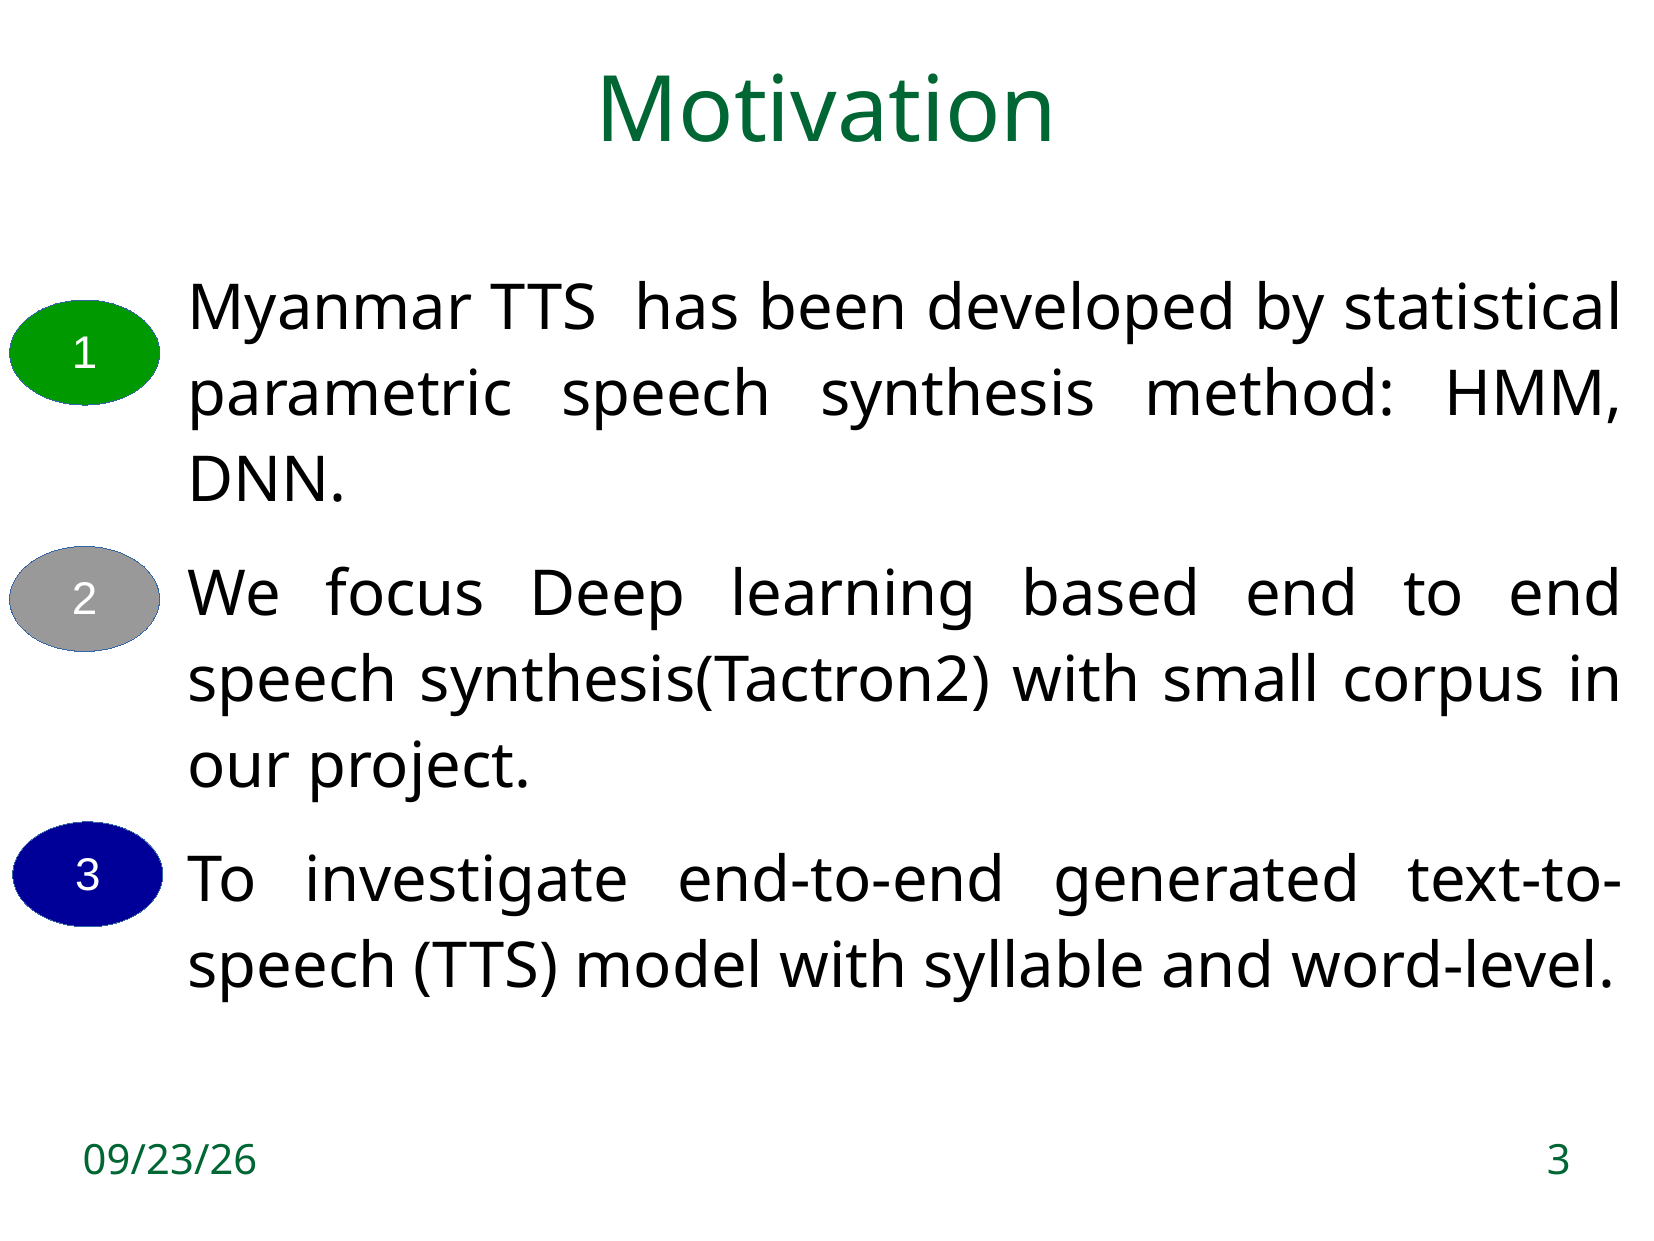

# Motivation
Myanmar TTS has been developed by statistical parametric speech synthesis method: HMM, DNN.
We focus Deep learning based end to end speech synthesis(Tactron2) with small corpus in our project.
To investigate end-to-end generated text-to-speech (TTS) model with syllable and word-level.
1
2
3
3